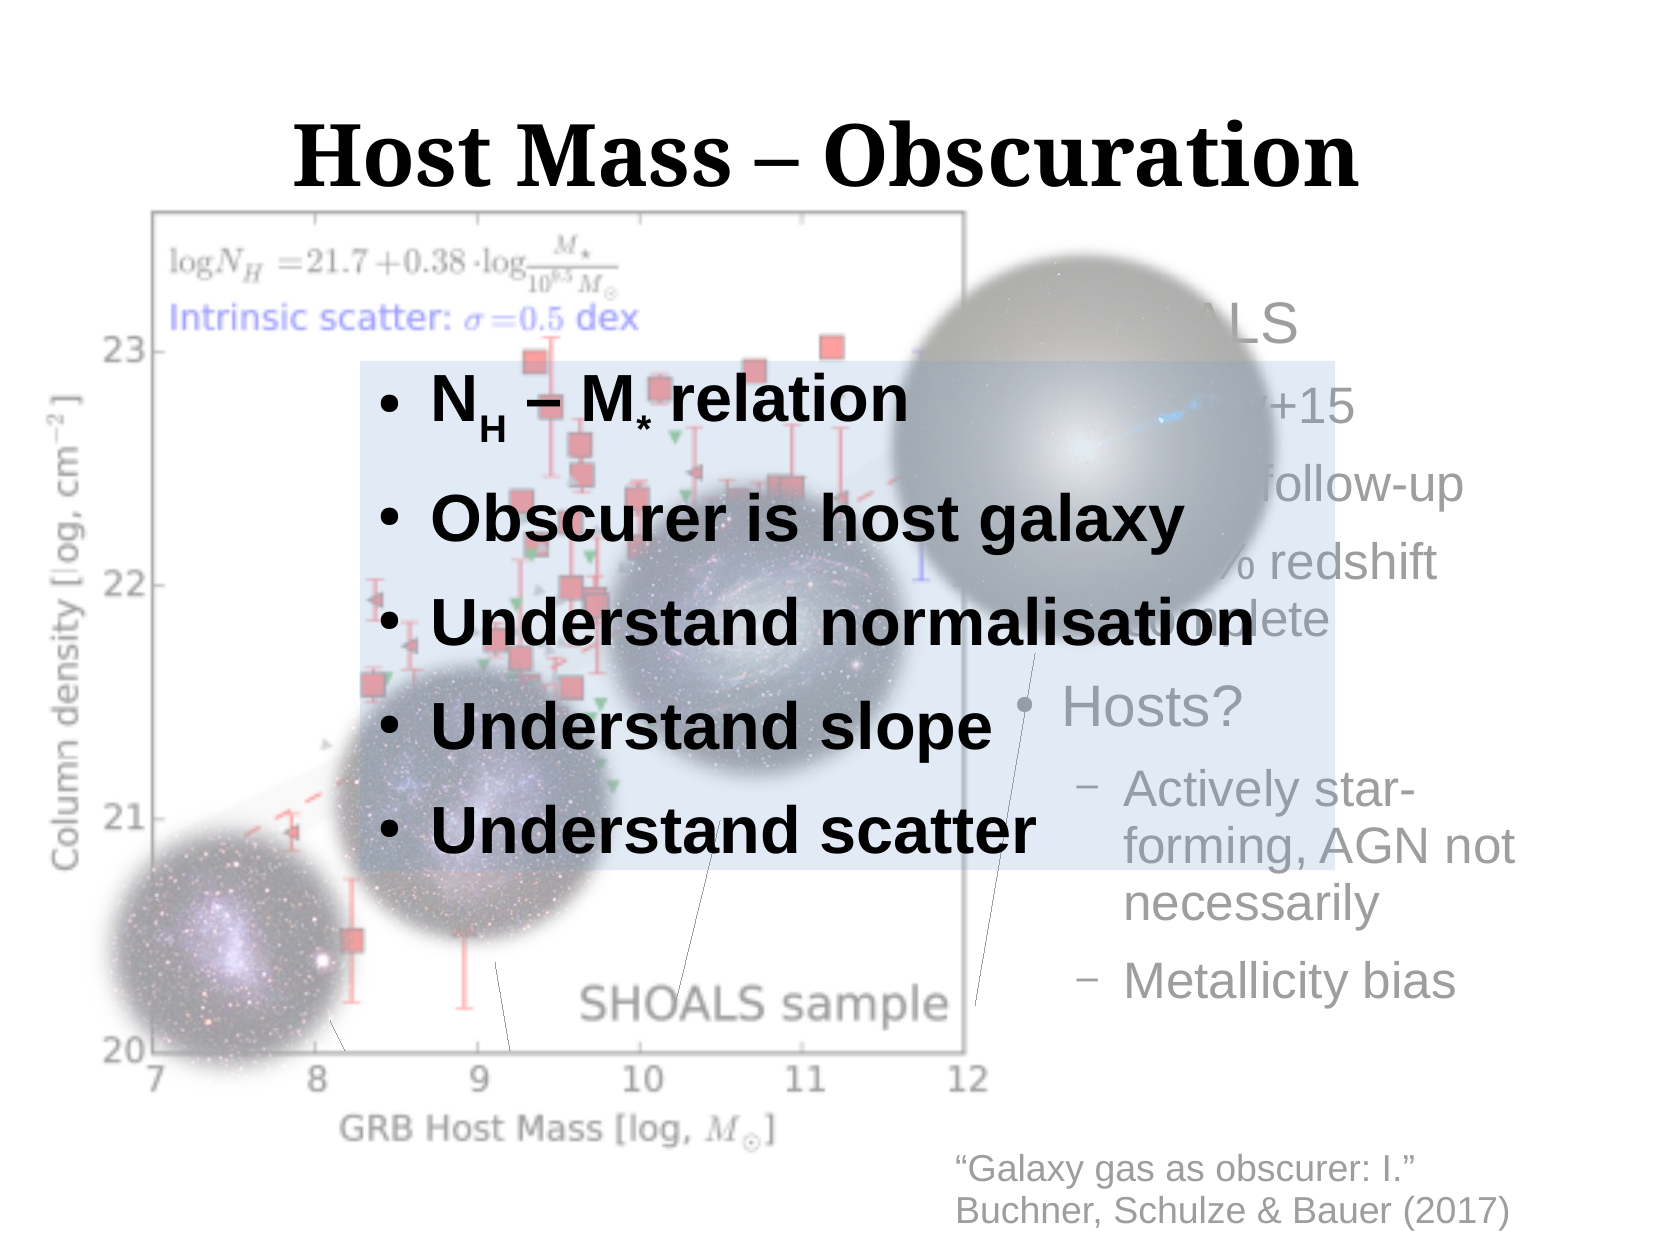

Host Mass – Obscuration
# SHOALS
Perley+15
Deep follow-up
~90% redshift complete
Hosts?
Actively star-forming, AGN not necessarily
Metallicity bias
NH – M* relation
Obscurer is host galaxy
Understand normalisation
Understand slope
Understand scatter
Johannes Buchner
“Galaxy gas as obscurer: I.”
Buchner, Schulze & Bauer (2017)